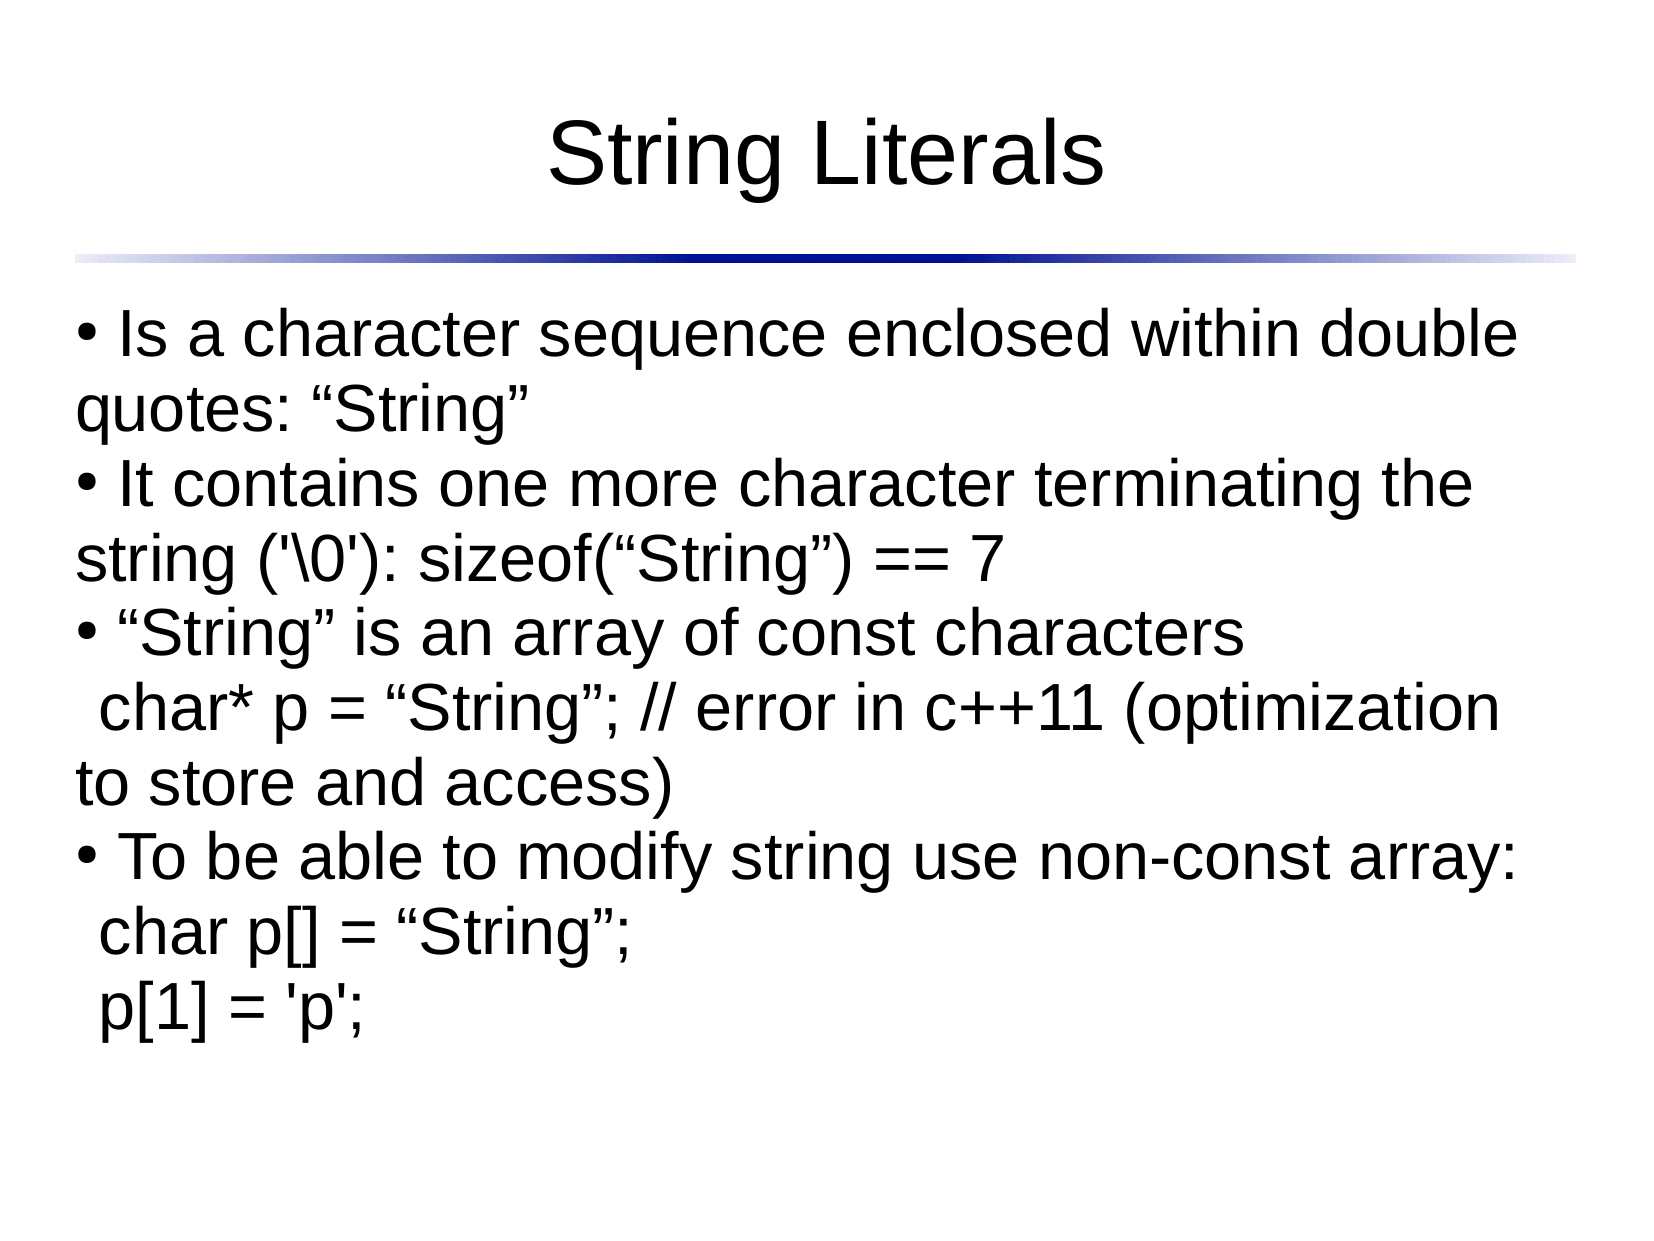

# String Literals
 Is a character sequence enclosed within double quotes: “String”
 It contains one more character terminating the string ('\0'): sizeof(“String”) == 7
 “String” is an array of const characters
char* p = “String”; // error in c++11 (optimization to store and access)
 To be able to modify string use non-const array:
char p[] = “String”;
p[1] = 'p';